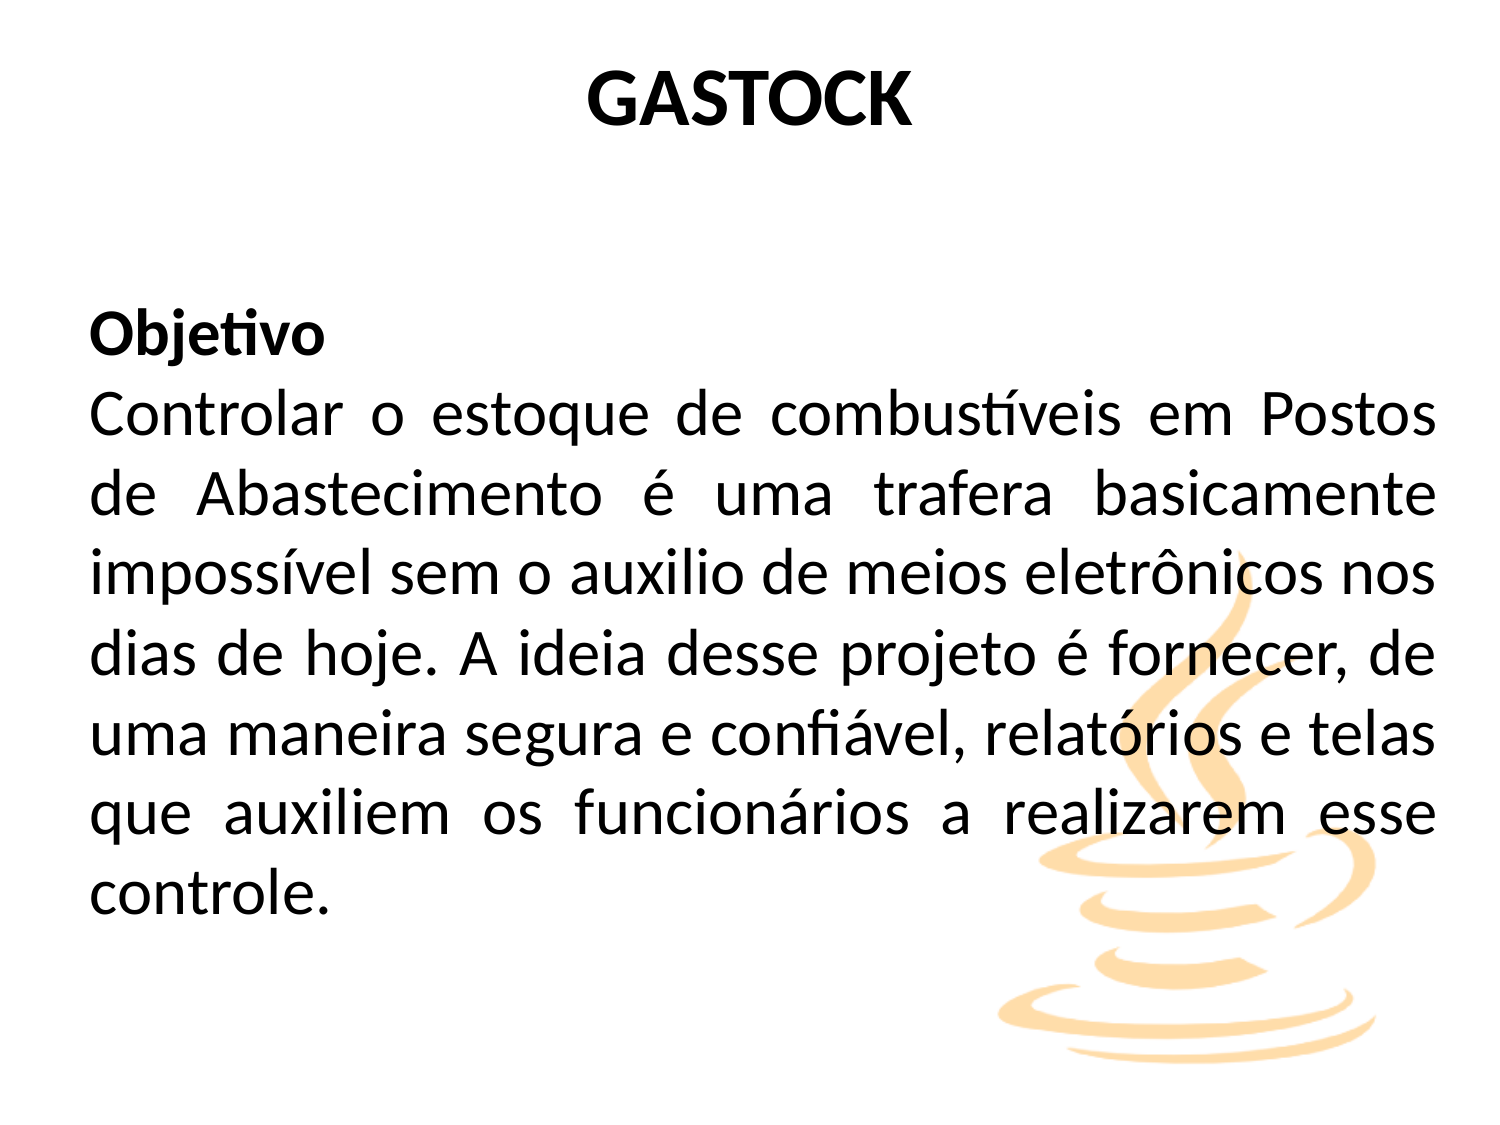

GASTOCK
Objetivo
Controlar o estoque de combustíveis em Postos de Abastecimento é uma trafera basicamente impossível sem o auxilio de meios eletrônicos nos dias de hoje. A ideia desse projeto é fornecer, de uma maneira segura e confiável, relatórios e telas que auxiliem os funcionários a realizarem esse controle.